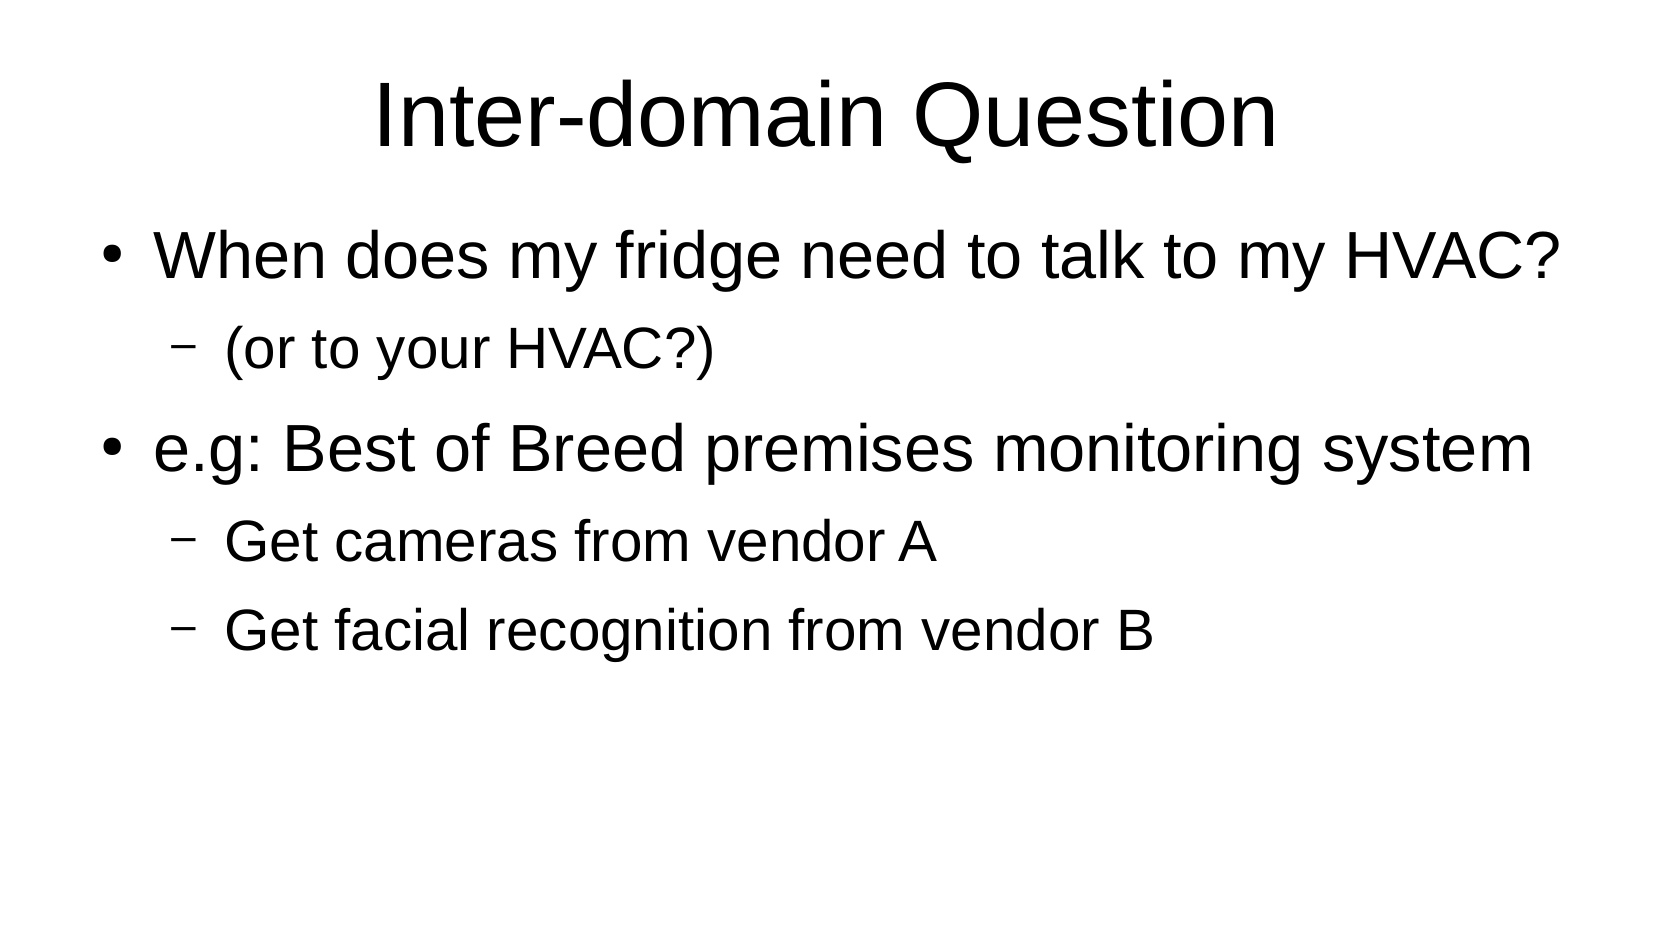

# Inter-domain Question
When does my fridge need to talk to my HVAC?
(or to your HVAC?)
e.g: Best of Breed premises monitoring system
Get cameras from vendor A
Get facial recognition from vendor B